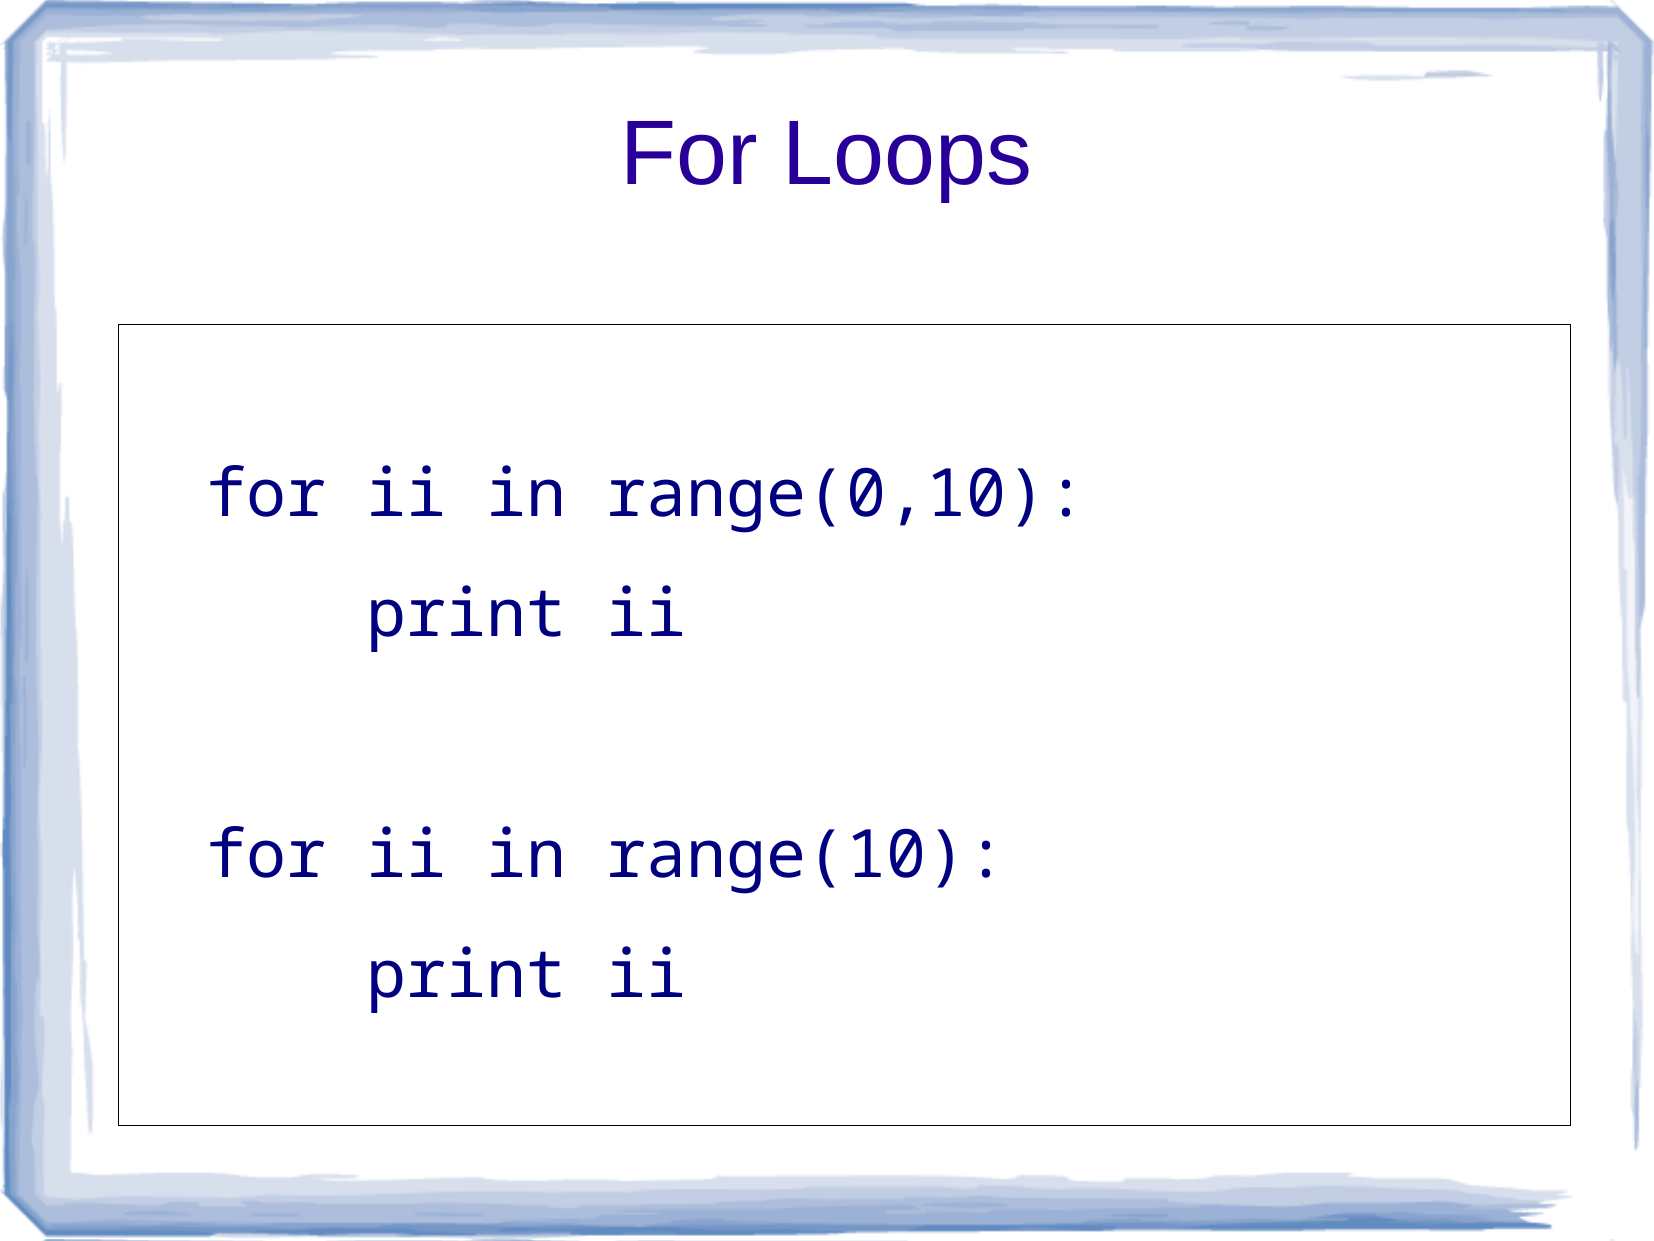

# For Loops
for ii in range(0,10):
 print ii
for ii in range(10):
 print ii